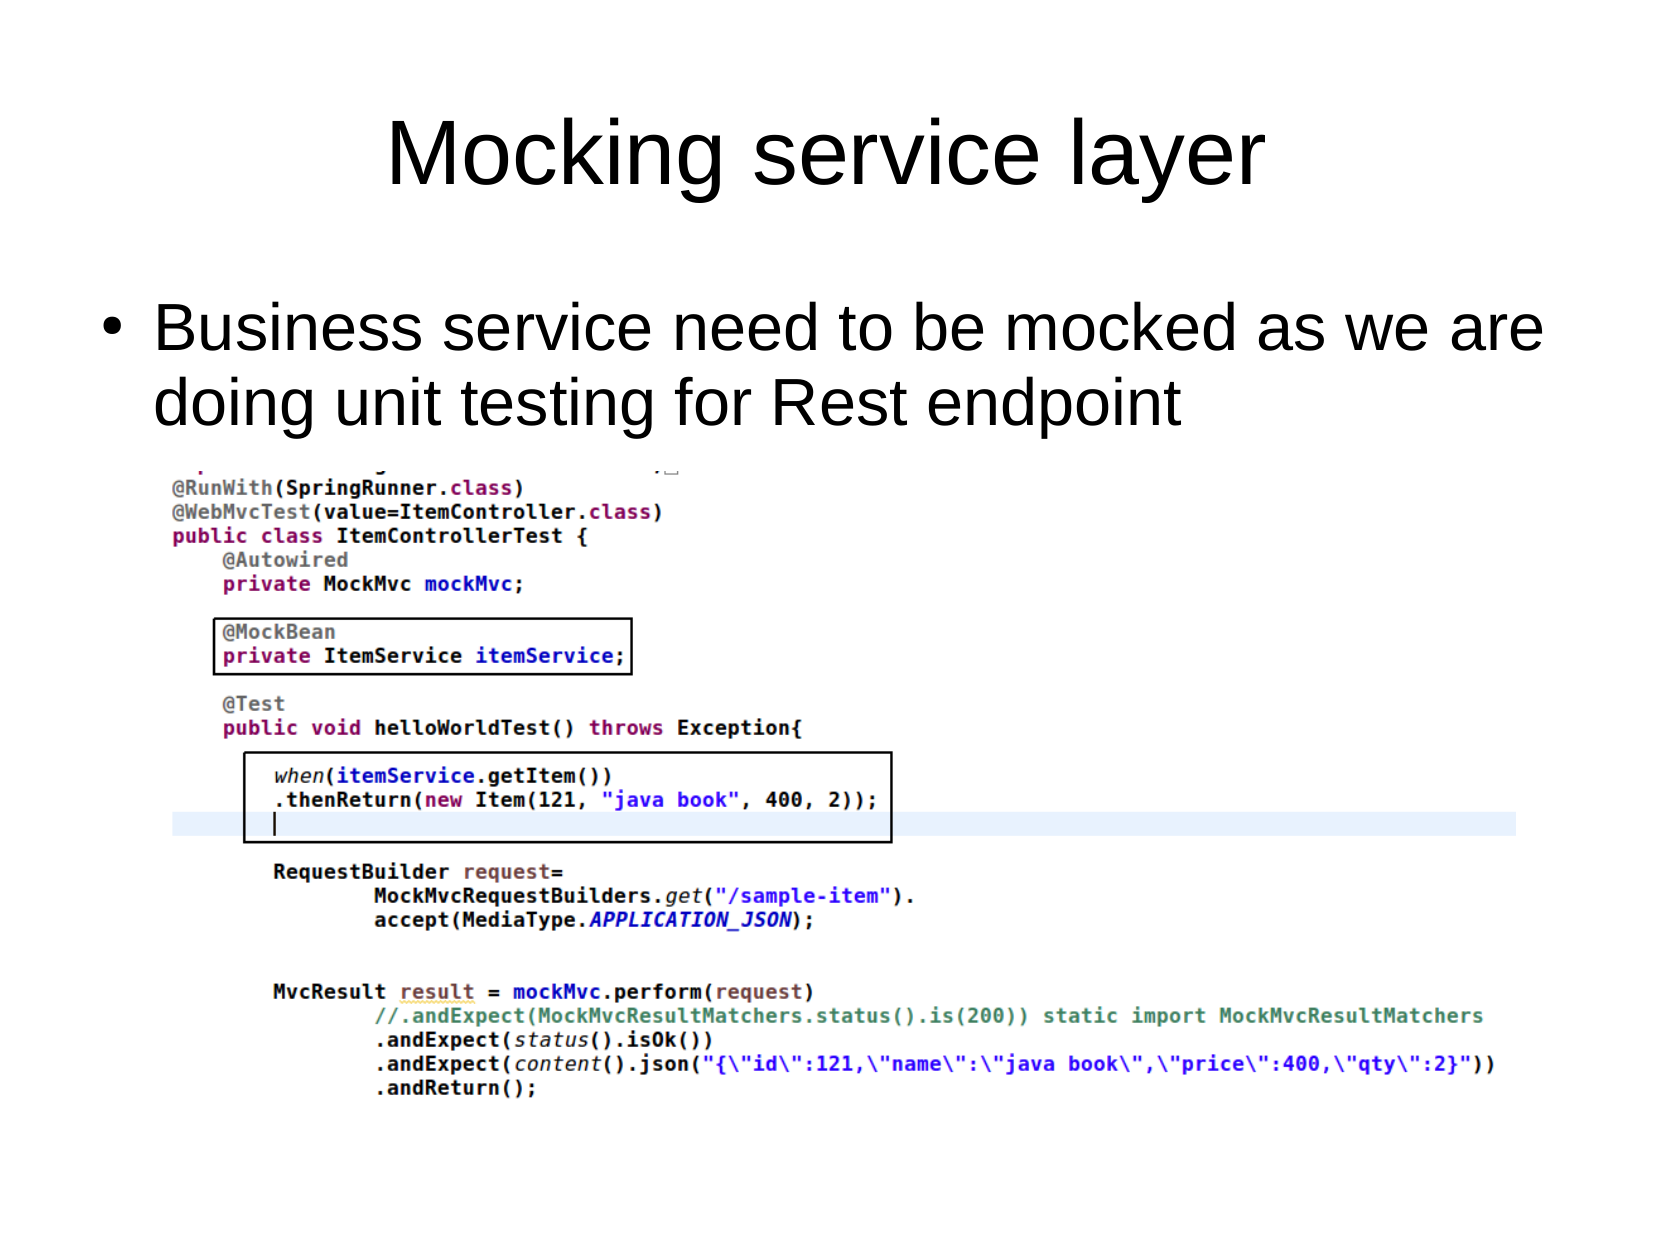

# Mocking service layer
Business service need to be mocked as we are doing unit testing for Rest endpoint